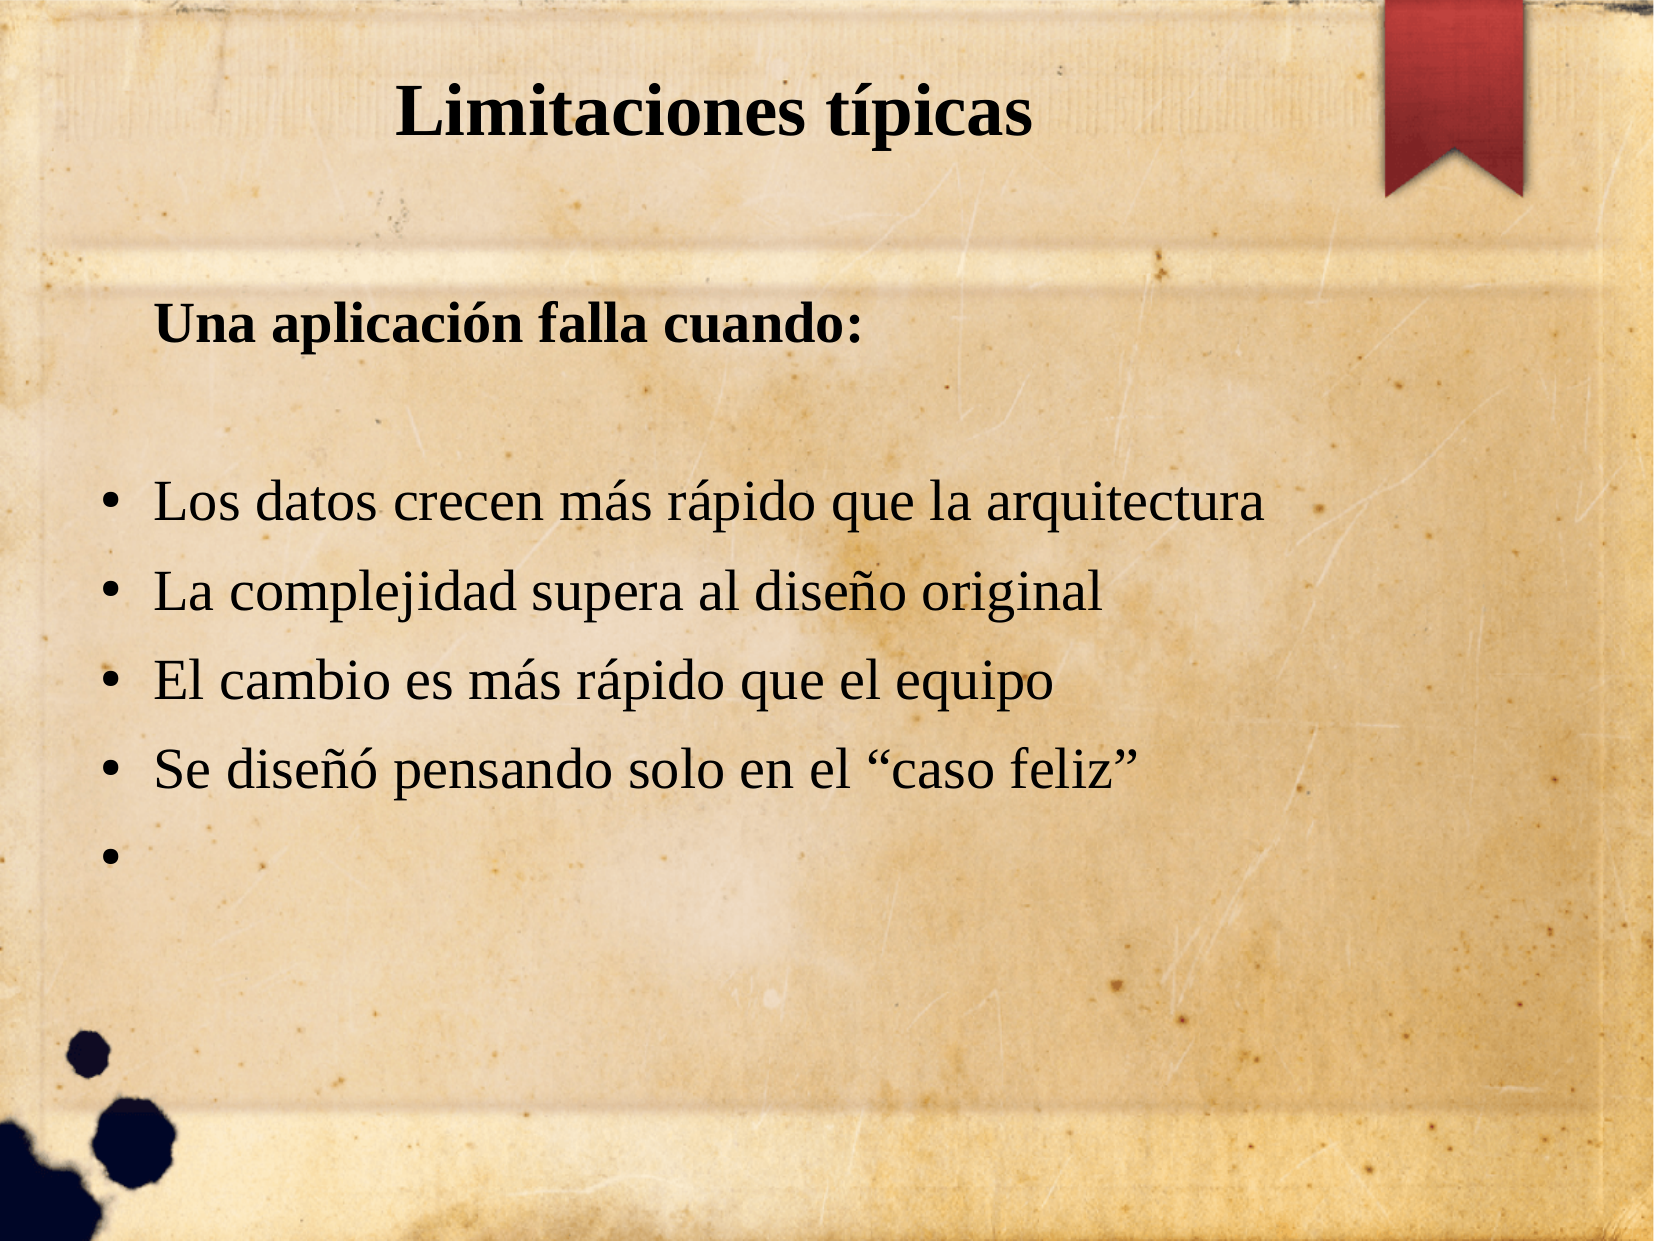

# Limitaciones típicas
Una aplicación falla cuando:
Los datos crecen más rápido que la arquitectura
La complejidad supera al diseño original
El cambio es más rápido que el equipo
Se diseñó pensando solo en el “caso feliz”